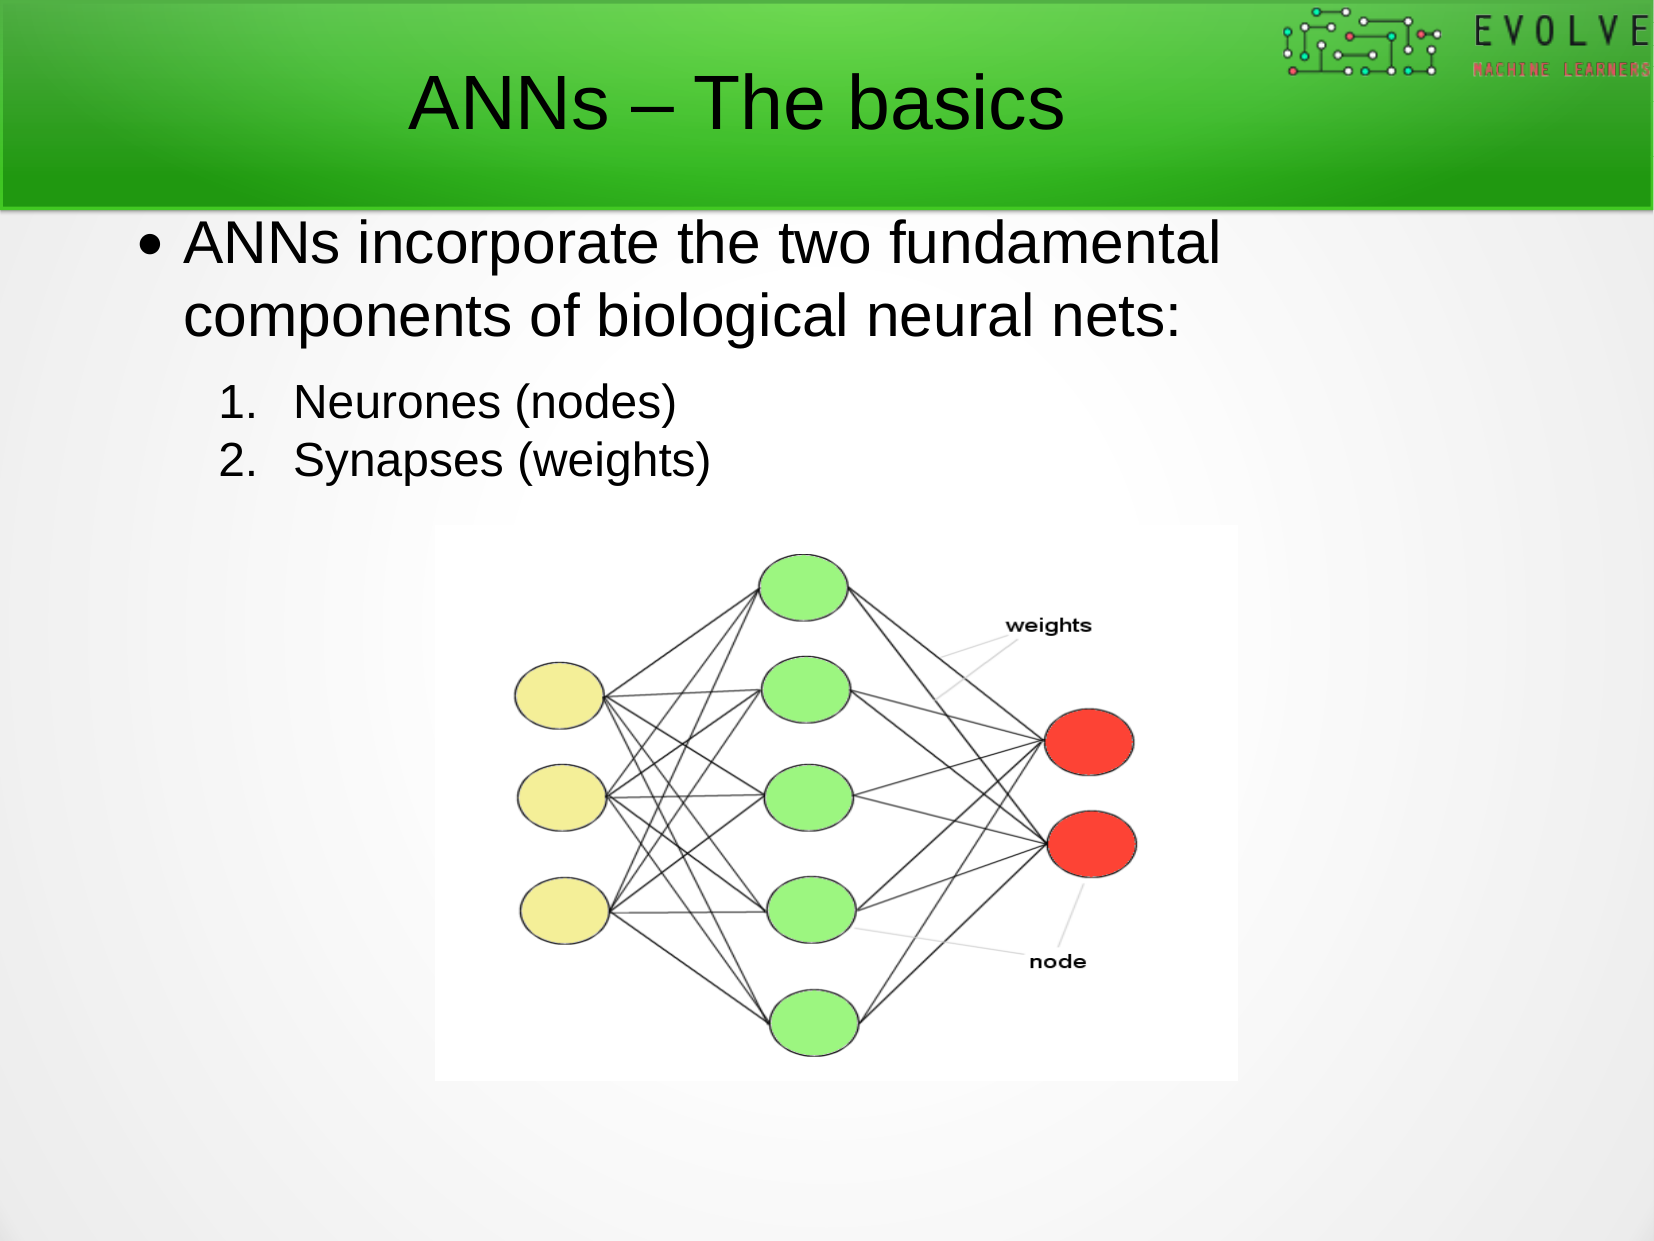

ANNs – The basics
ANNs incorporate the two fundamental components of biological neural nets:
 Neurones (nodes)
 Synapses (weights)